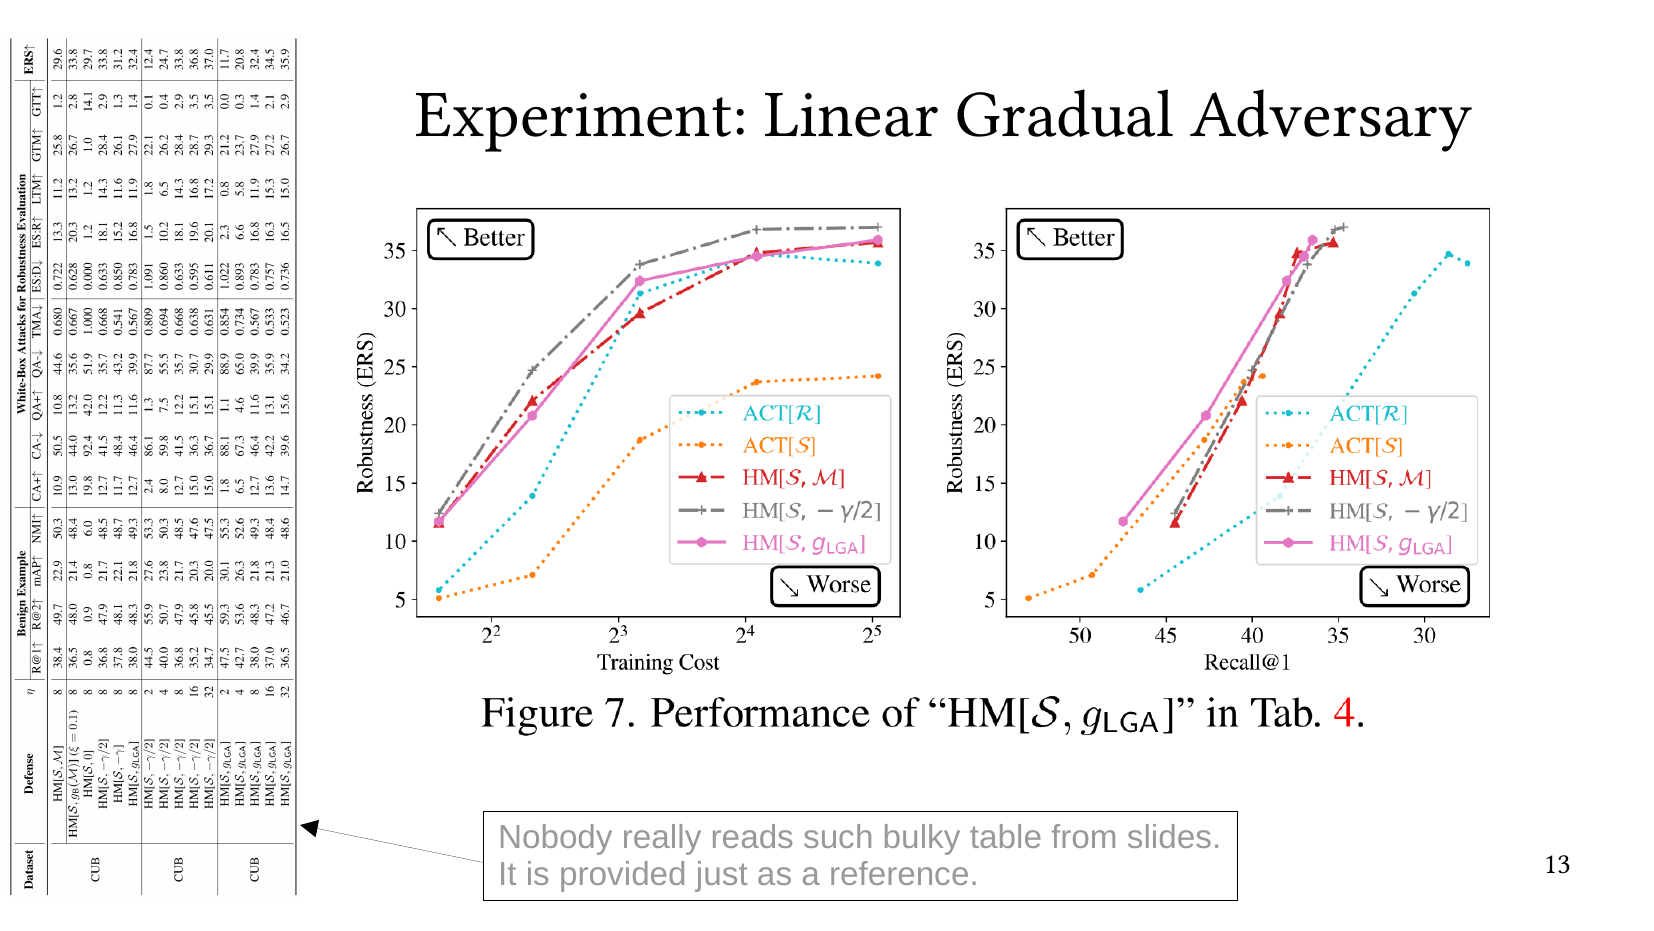

# Experiment: Linear Gradual Adversary
Nobody really reads such bulky table from slides.
It is provided just as a reference.
13